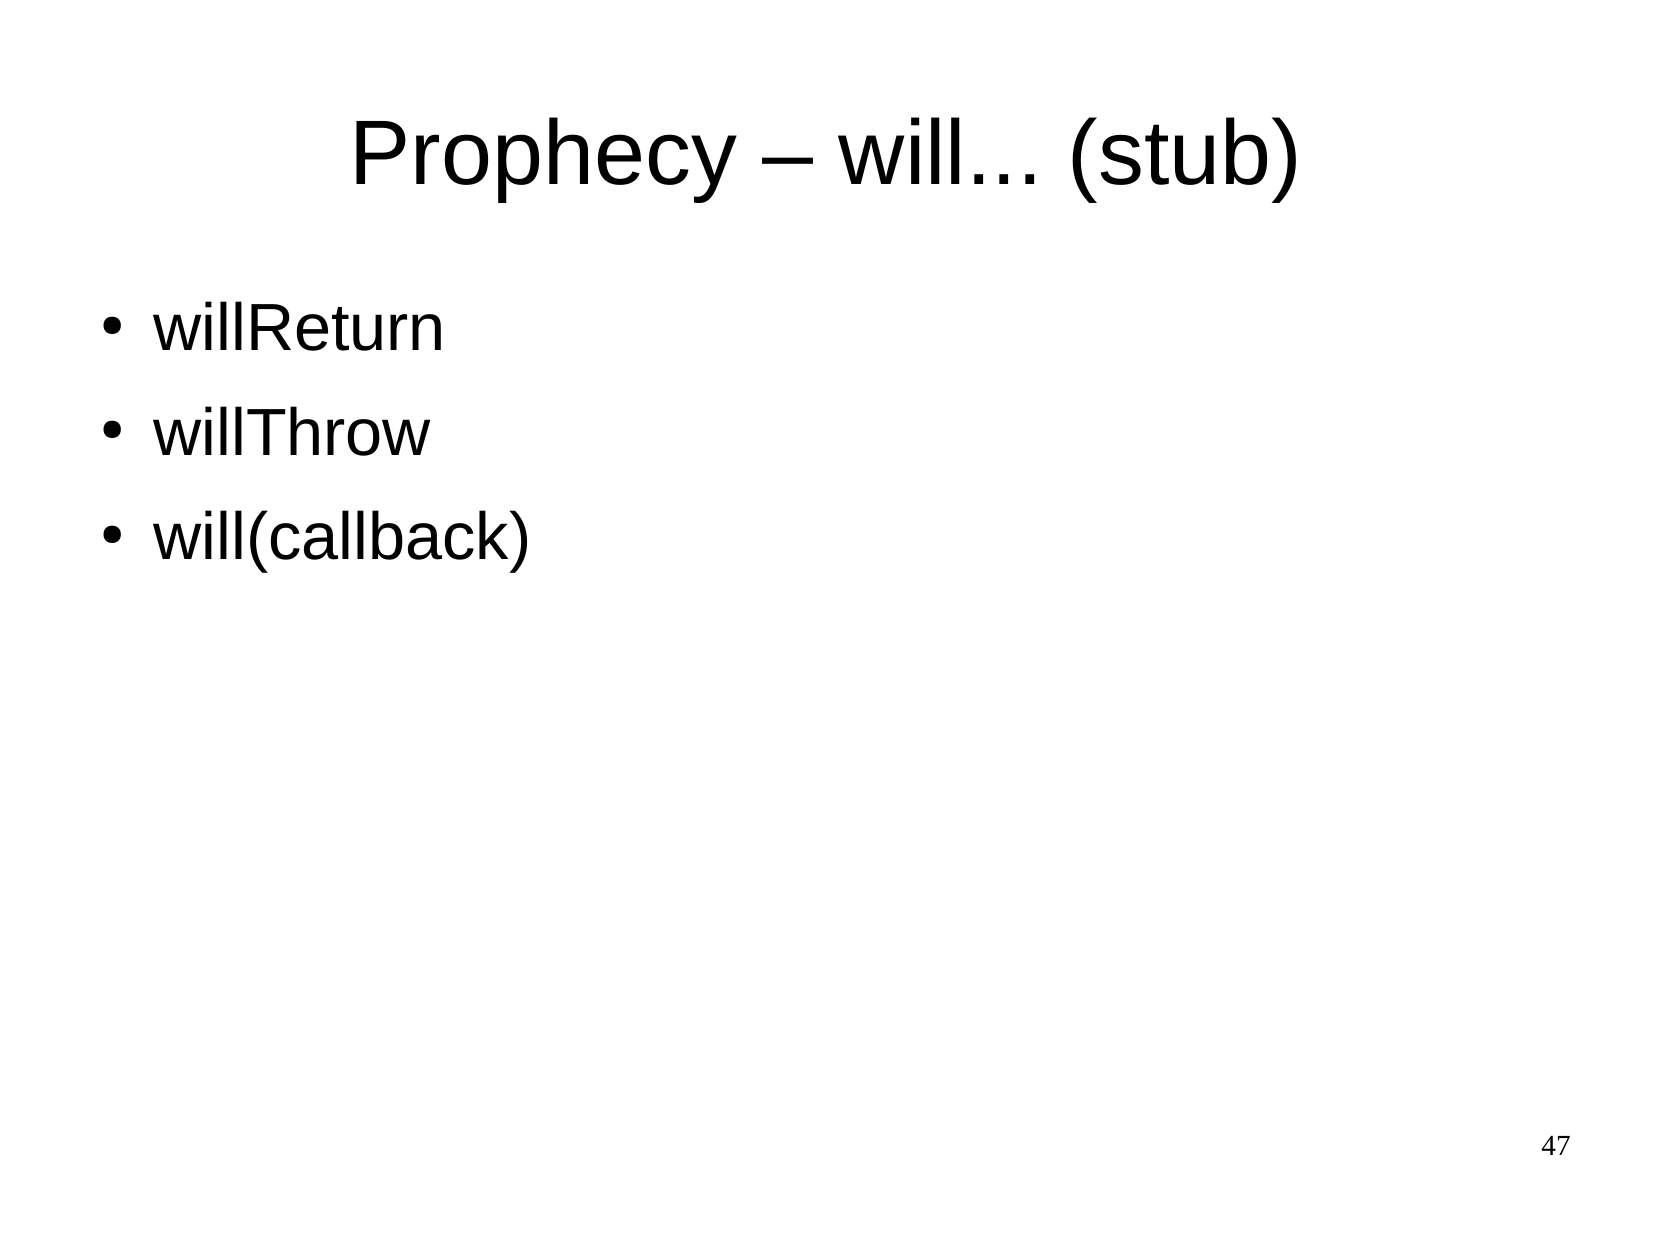

# Prophecy – will... (stub)
willReturn
willThrow
will(callback)
47